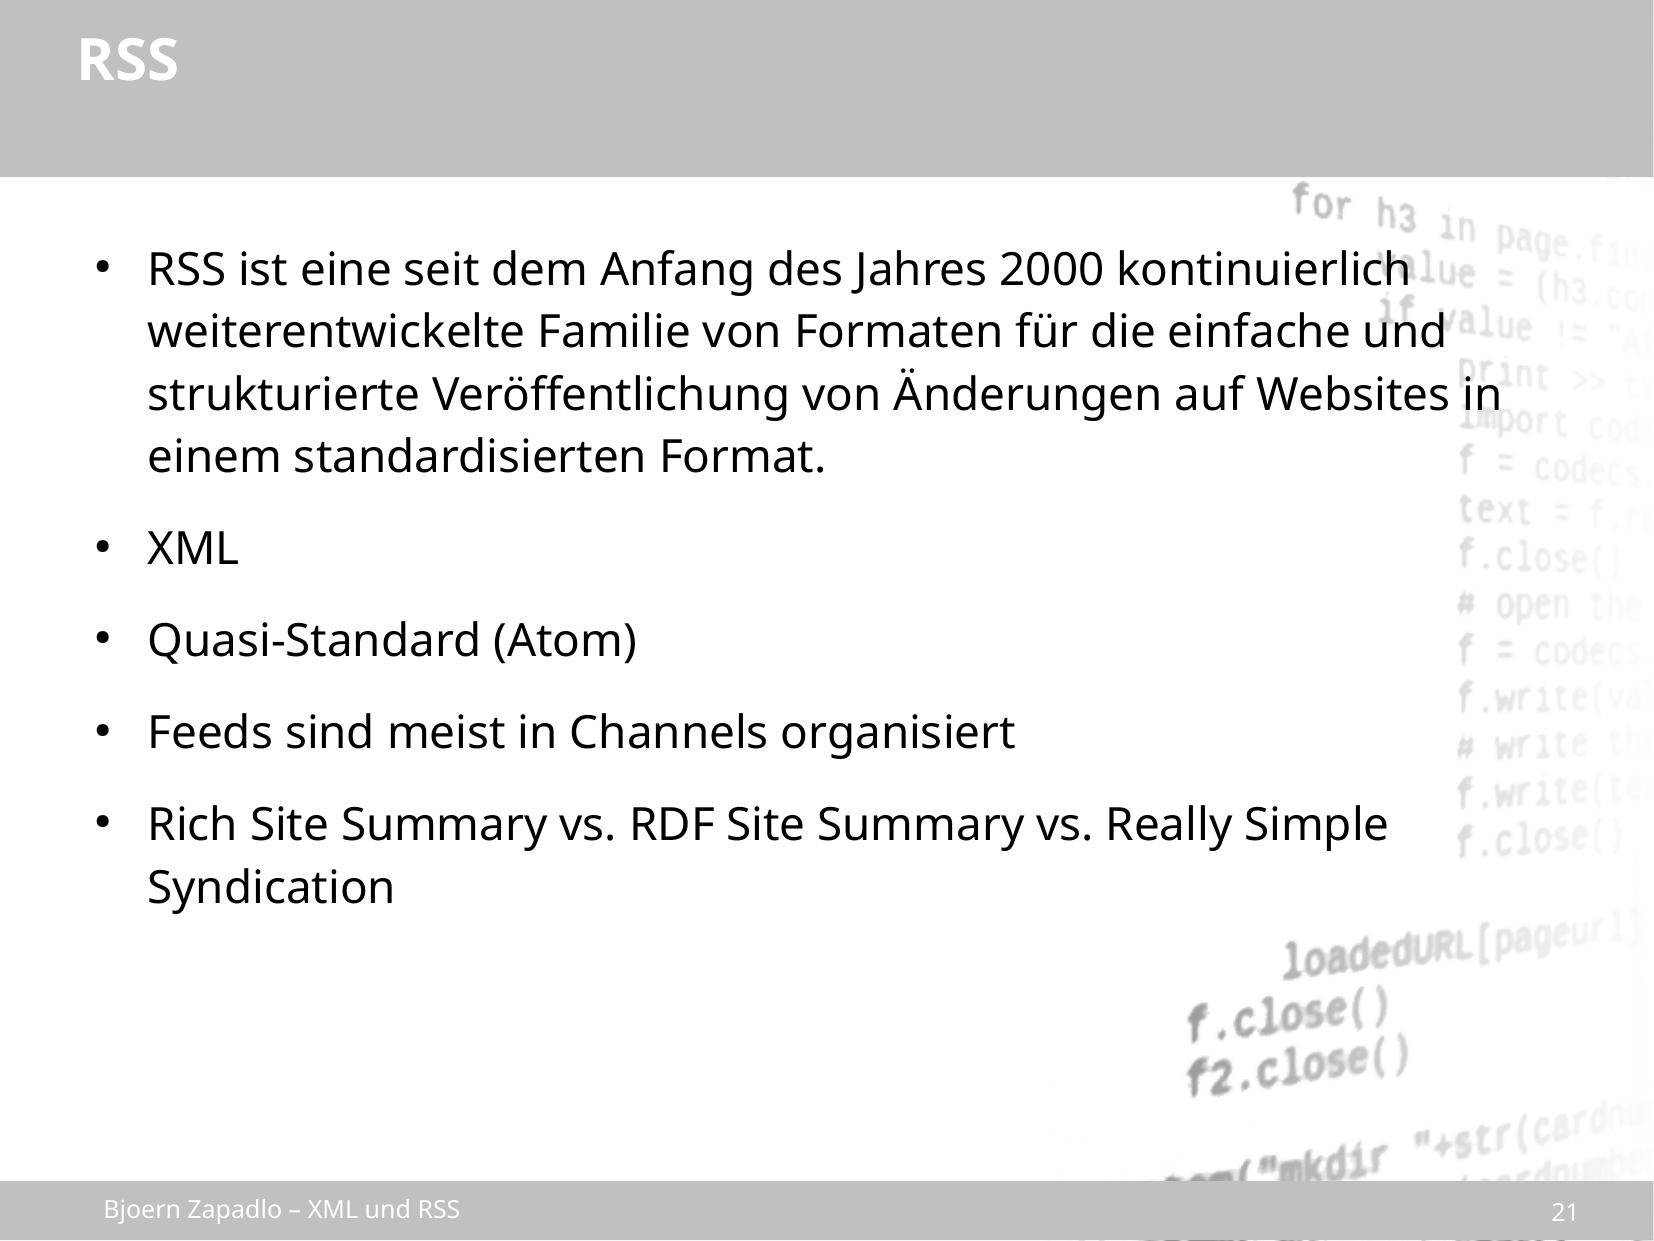

# RSS
RSS ist eine seit dem Anfang des Jahres 2000 kontinuierlich weiterentwickelte Familie von Formaten für die einfache und strukturierte Veröffentlichung von Änderungen auf Websites in einem standardisierten Format.
XML
Quasi-Standard (Atom)
Feeds sind meist in Channels organisiert
Rich Site Summary vs. RDF Site Summary vs. Really Simple Syndication